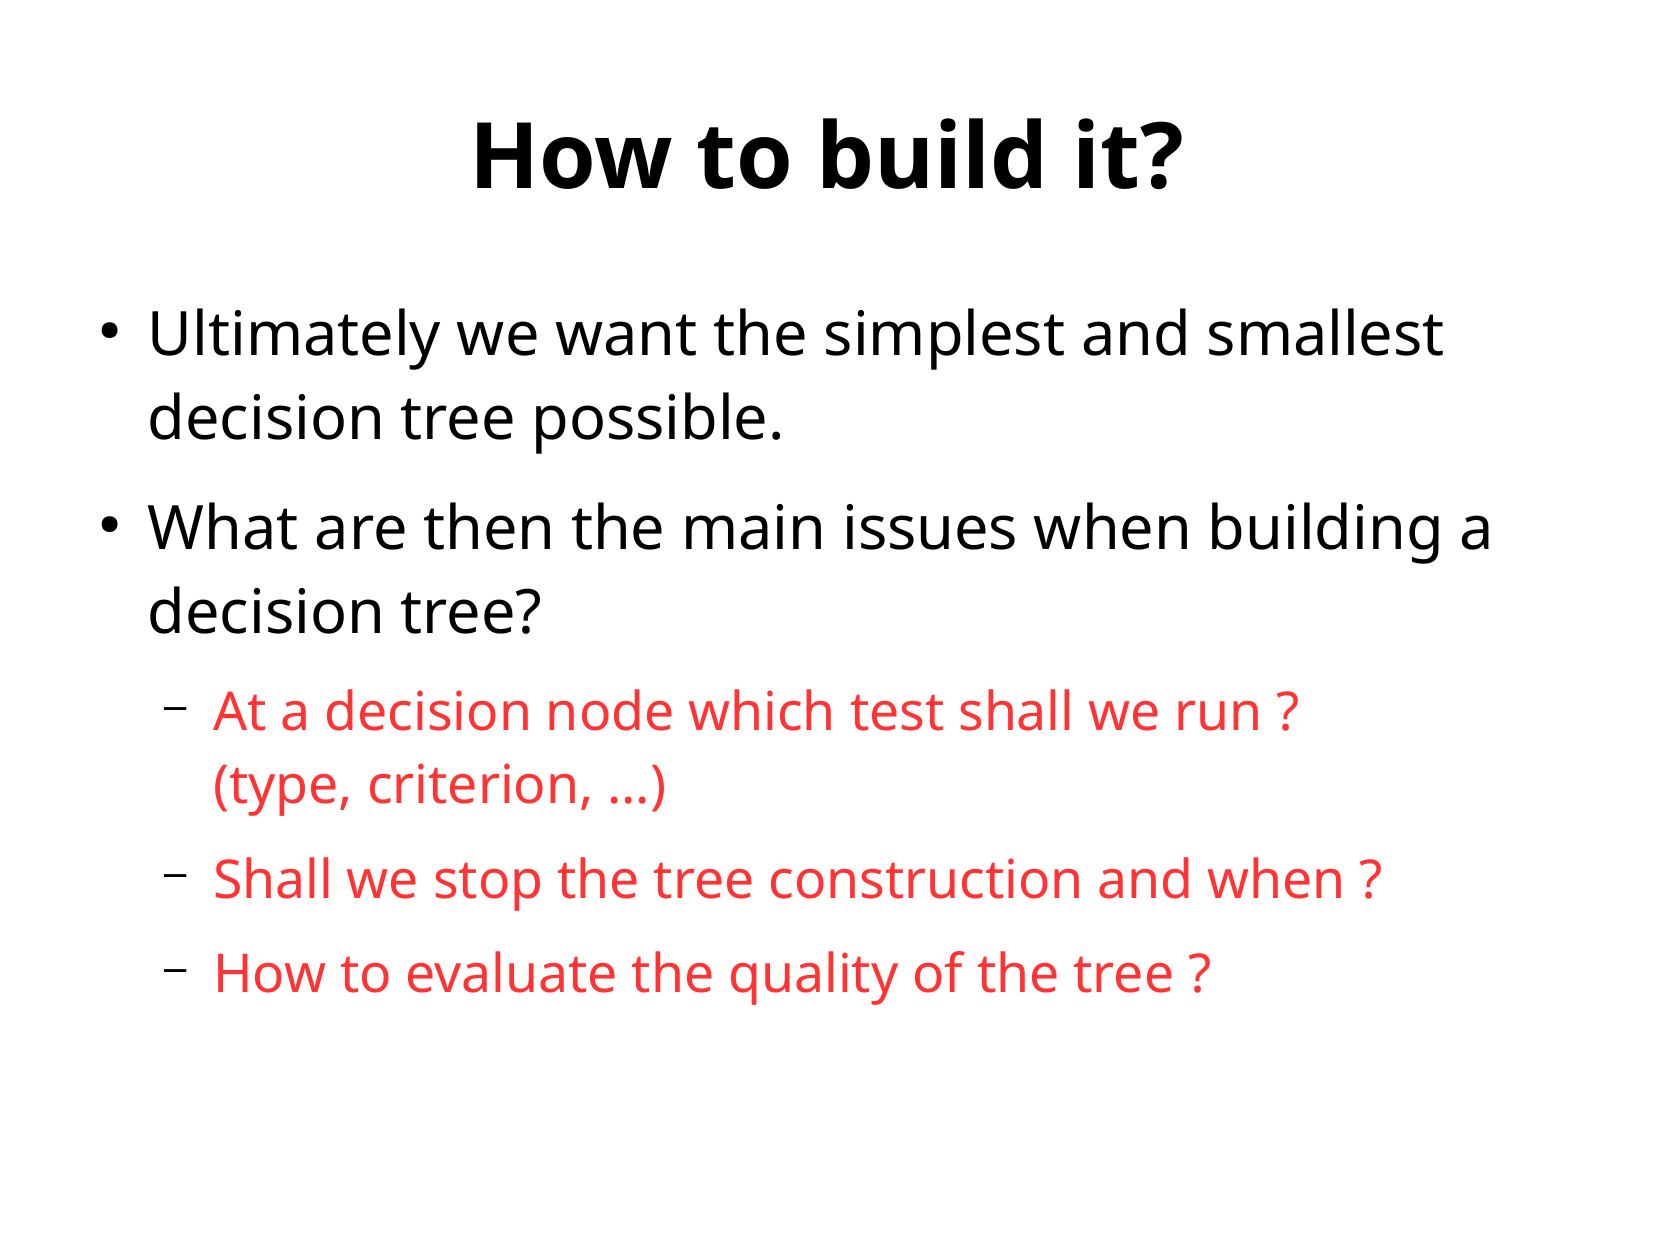

# How to build it?
Ultimately we want the simplest and smallest decision tree possible.
What are then the main issues when building a decision tree?
At a decision node which test shall we run ?
(type, criterion, ...)
Shall we stop the tree construction and when ?
How to evaluate the quality of the tree ?